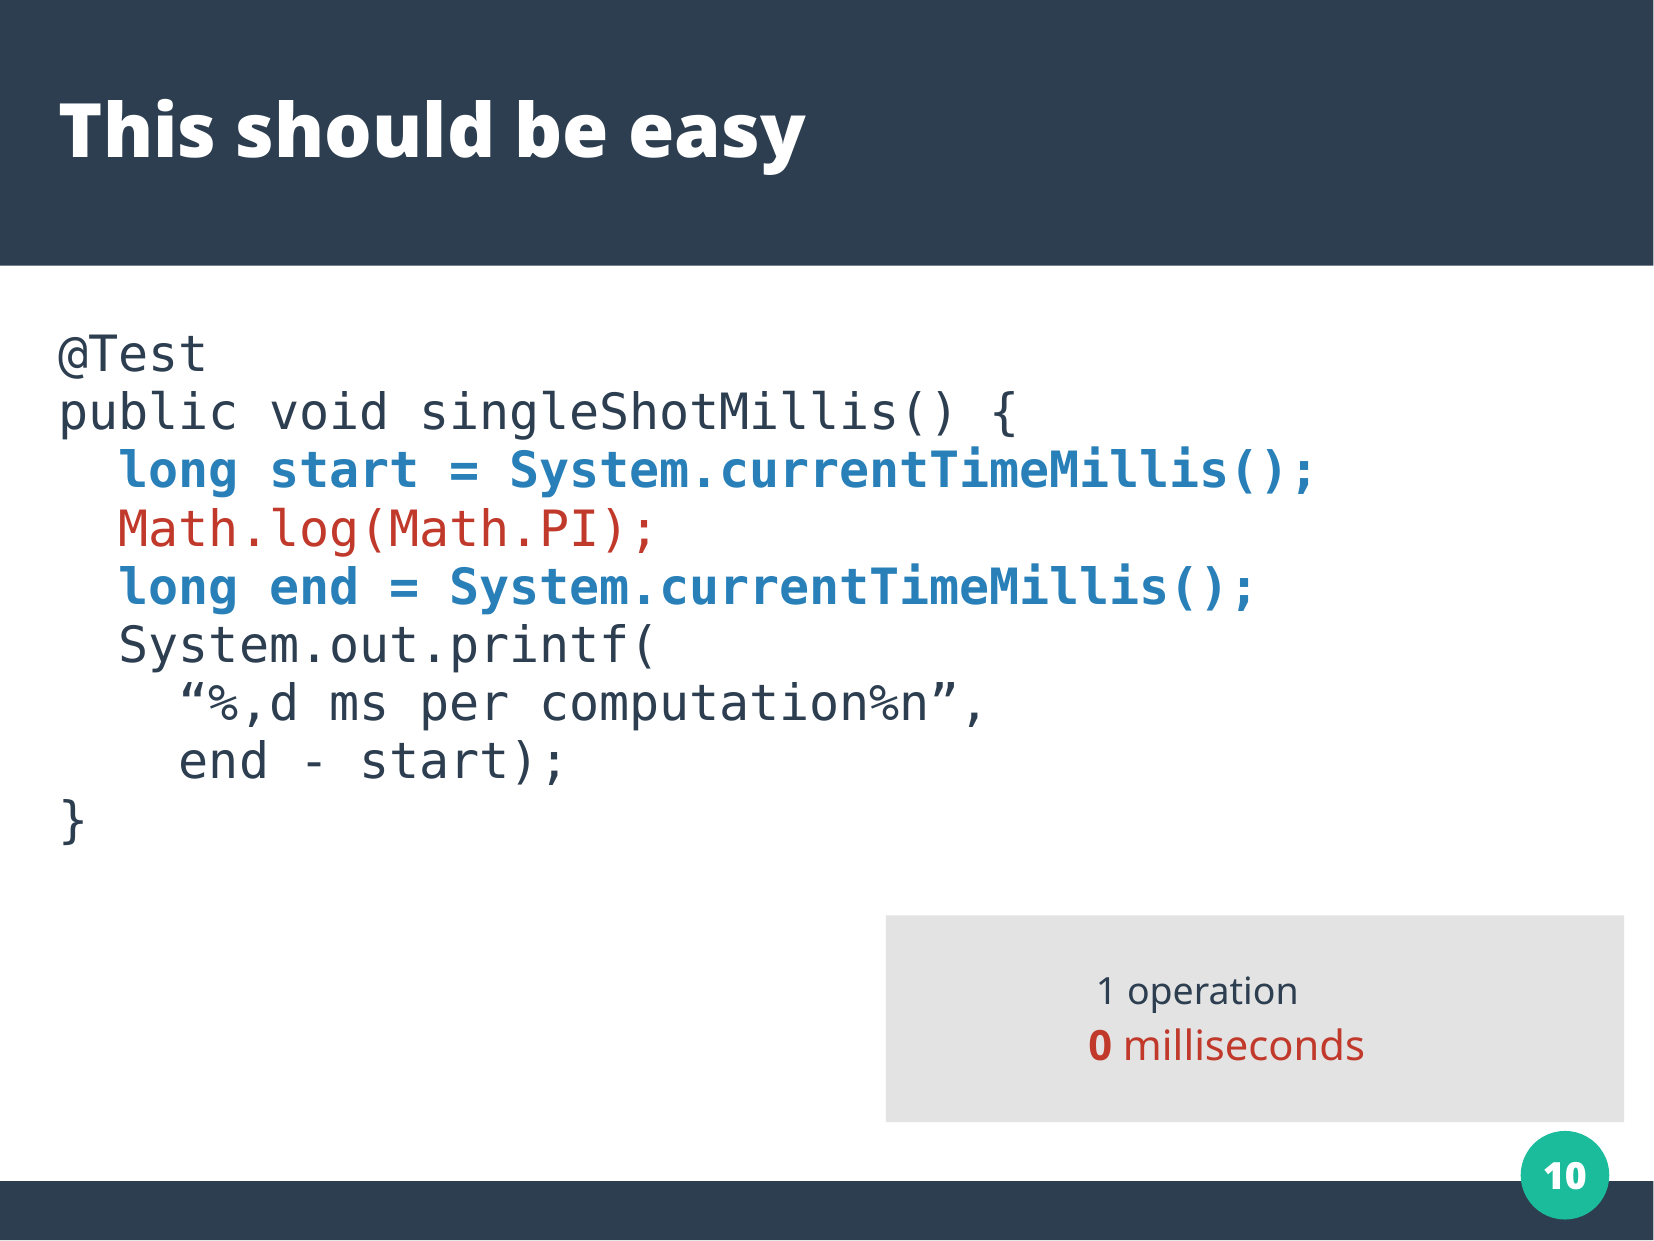

# This should be easy
@Test
public void singleShotMillis() {
 long start = System.currentTimeMillis();
 Math.log(Math.PI);
 long end = System.currentTimeMillis();
 System.out.printf(
 “%,d ms per computation%n”,
 end - start);
}
 1 operation
 0 milliseconds
10